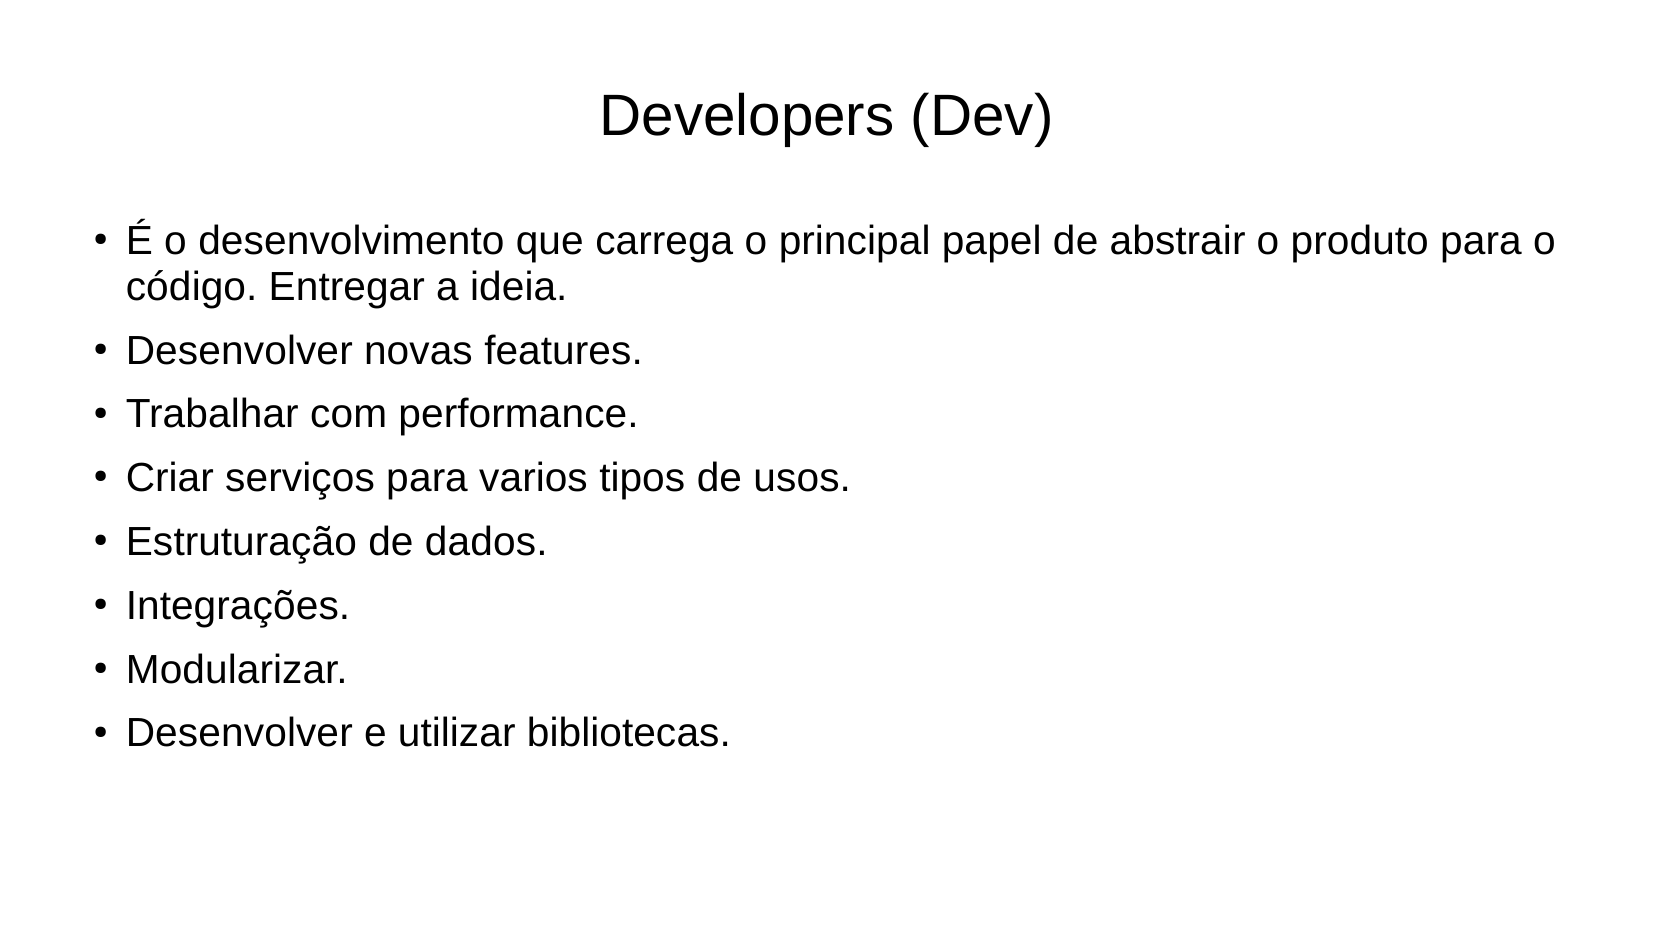

# Developers (Dev)
É o desenvolvimento que carrega o principal papel de abstrair o produto para o código. Entregar a ideia.
Desenvolver novas features.
Trabalhar com performance.
Criar serviços para varios tipos de usos.
Estruturação de dados.
Integrações.
Modularizar.
Desenvolver e utilizar bibliotecas.